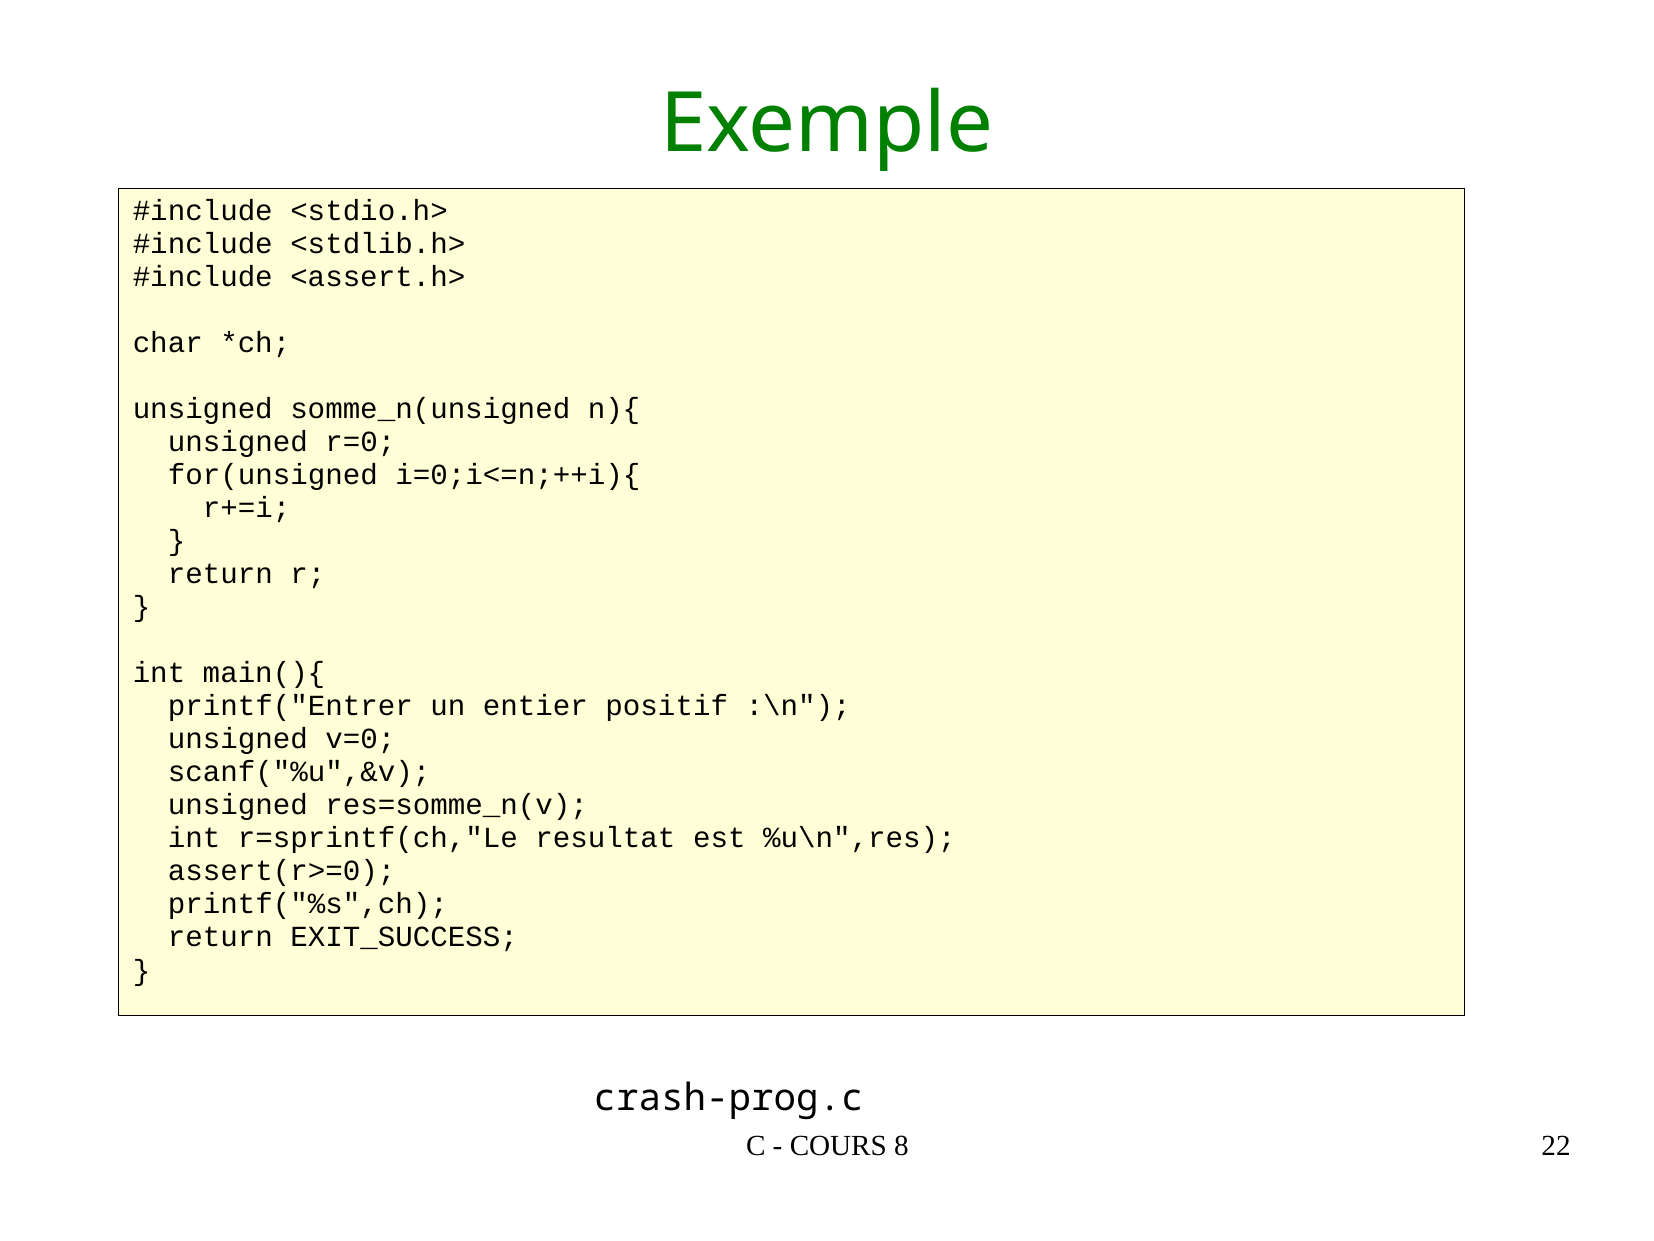

# Exemple
#include <stdio.h>
#include <stdlib.h>
#include <assert.h>
char *ch;
unsigned somme_n(unsigned n){
 unsigned r=0;
 for(unsigned i=0;i<=n;++i){
 r+=i;
 }
 return r;
}
int main(){
 printf("Entrer un entier positif :\n");
 unsigned v=0;
 scanf("%u",&v);
 unsigned res=somme_n(v);
 int r=sprintf(ch,"Le resultat est %u\n",res);
 assert(r>=0);
 printf("%s",ch);
 return EXIT_SUCCESS;
}
crash-prog.c
C - COURS 8
22